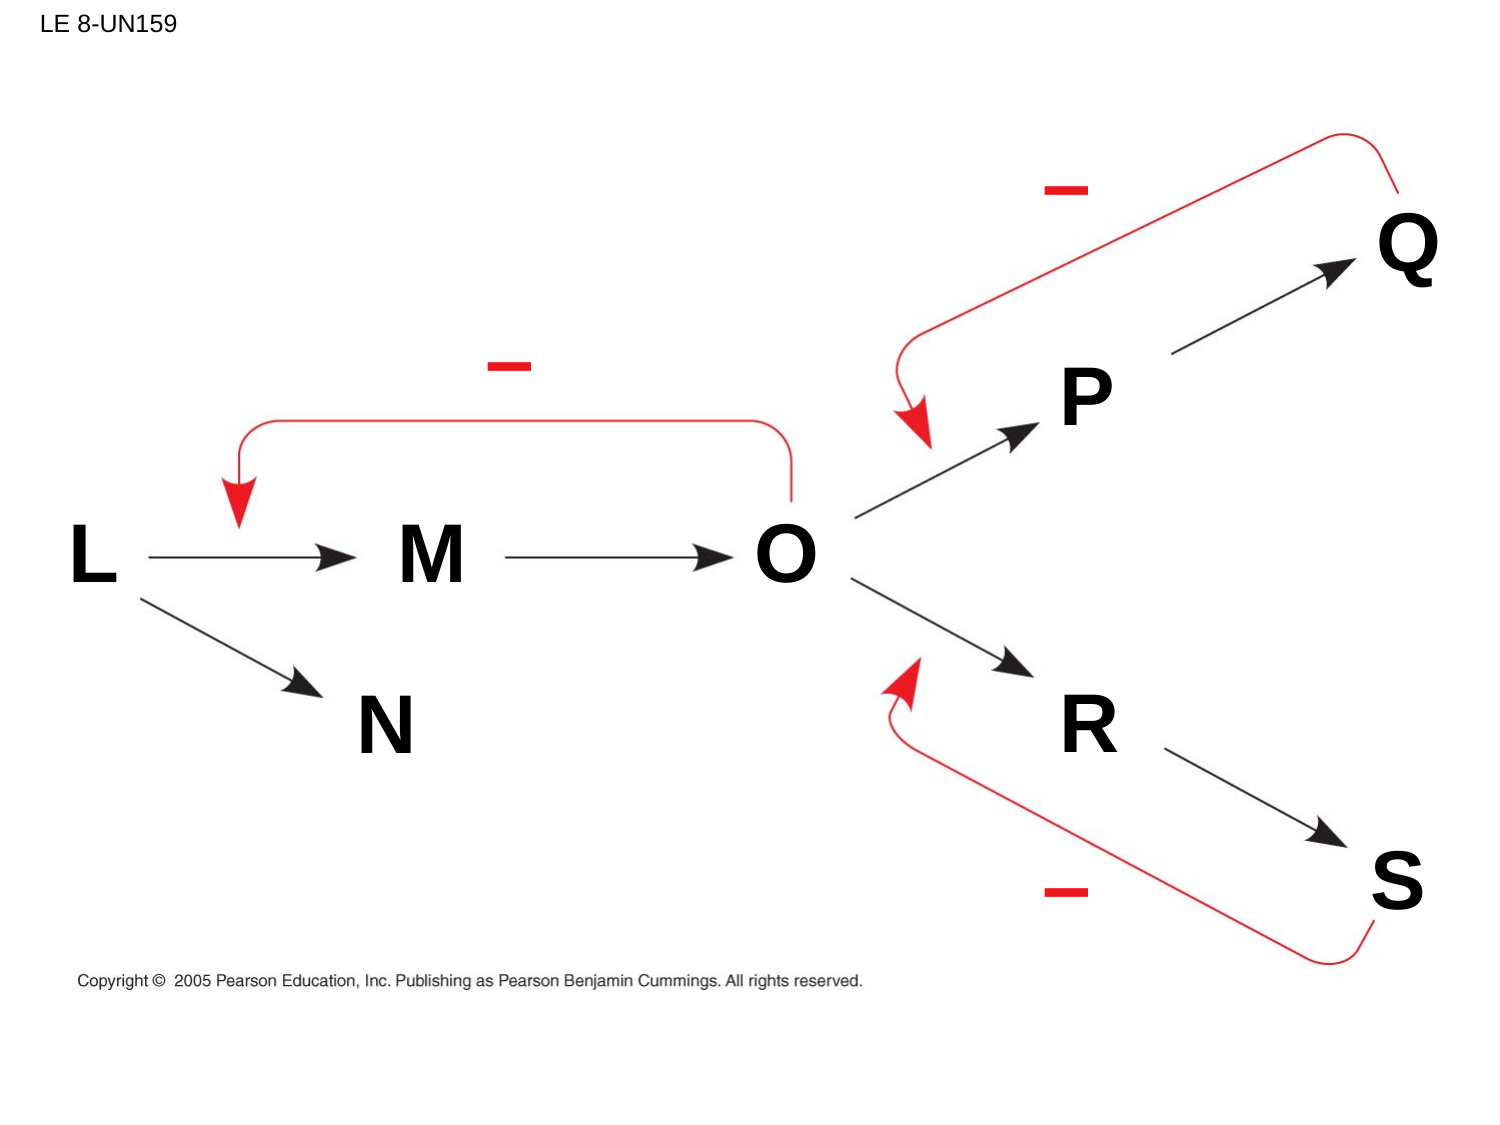

# LE 8-UN159
–
Q
–
P
O
M
L
R
N
S
–